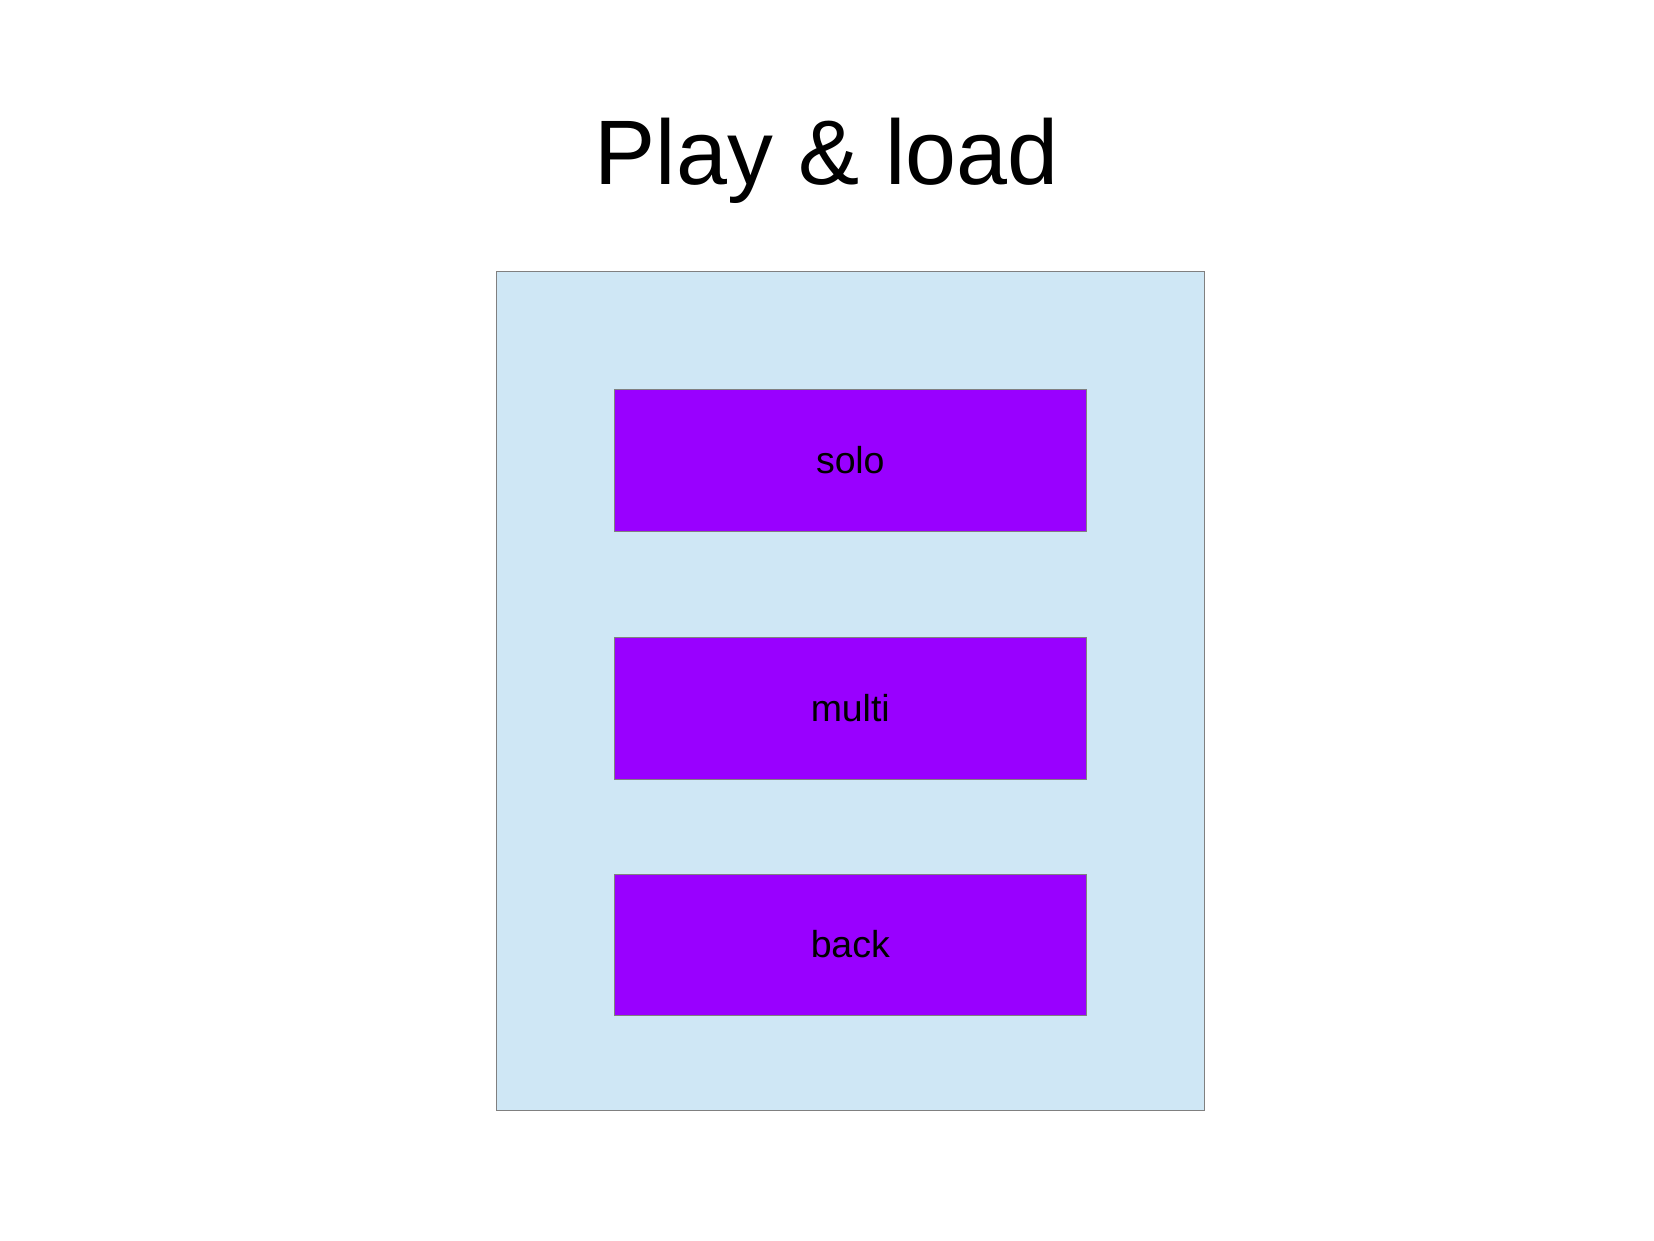

# Play & load
solo
multi
back